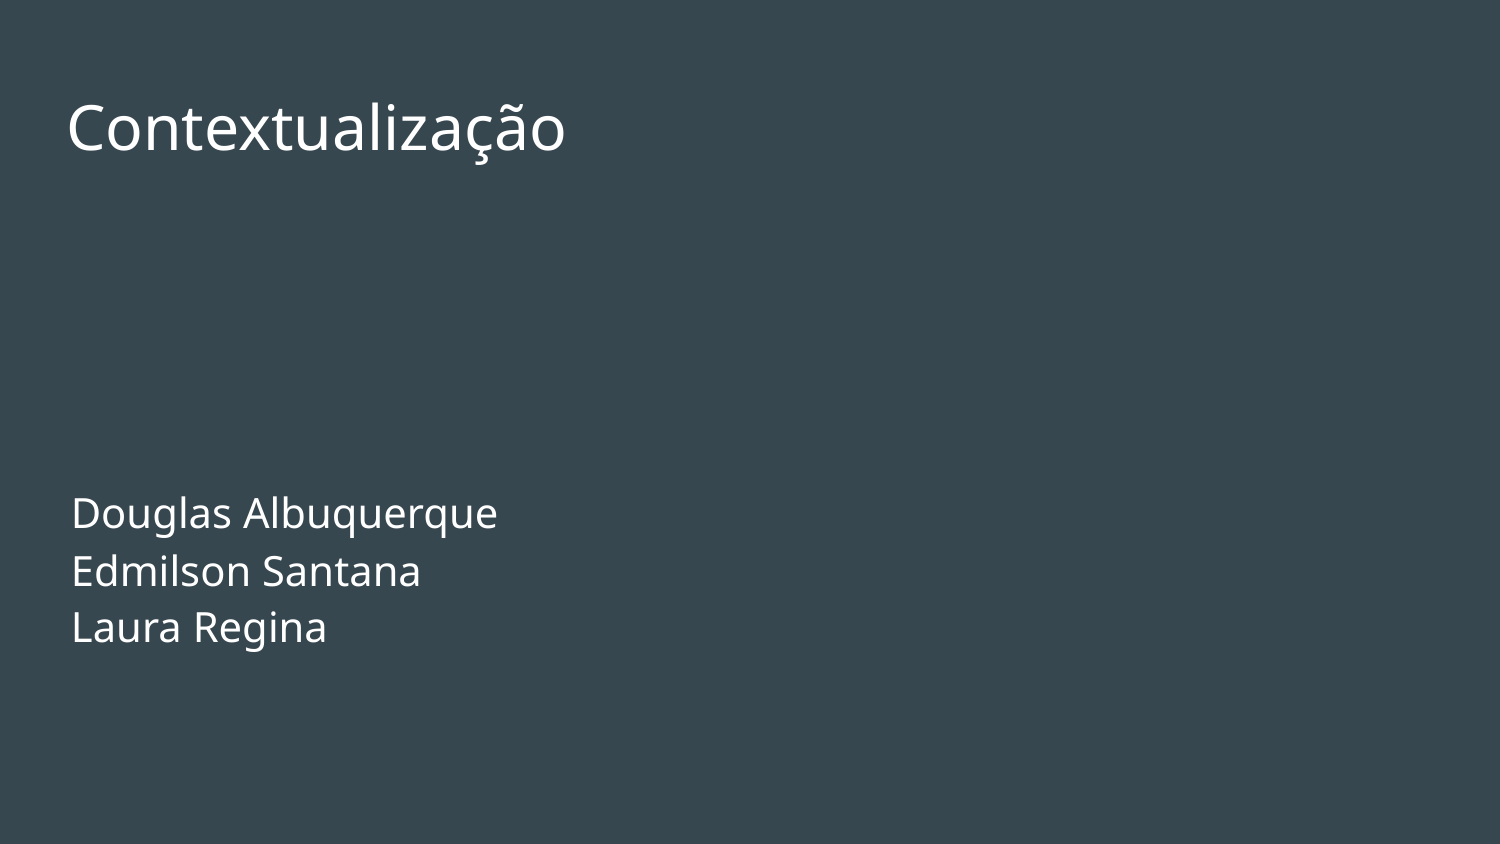

# Contextualização
Douglas Albuquerque
Edmilson Santana
Laura Regina